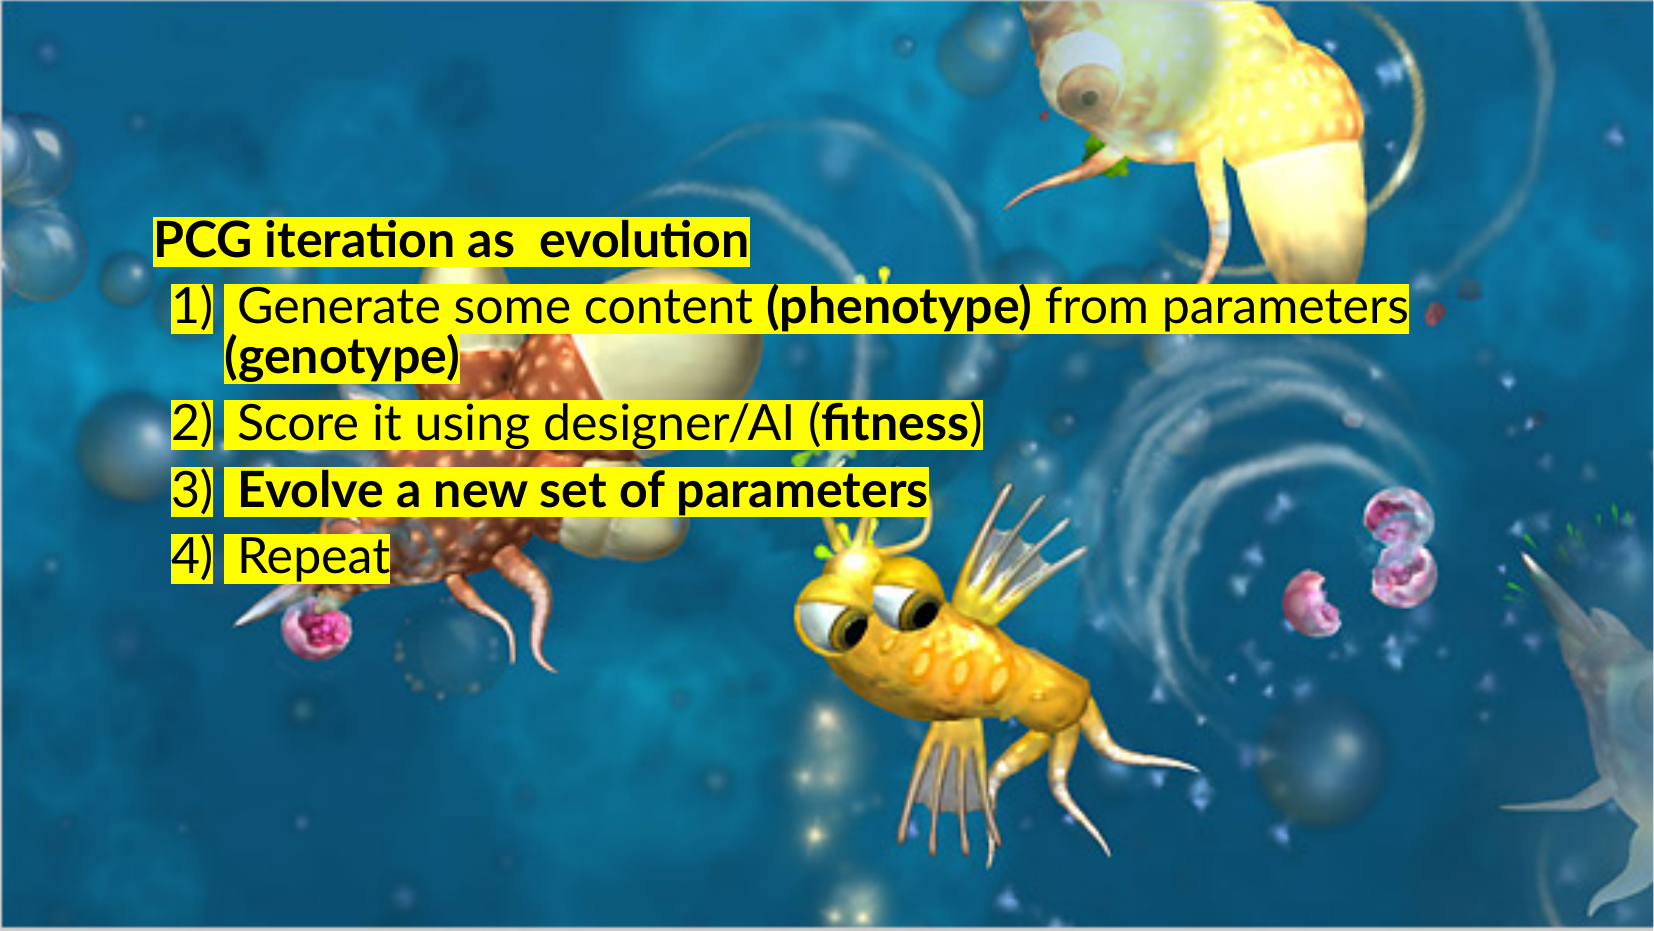

# PCG iteration as evolution
 Generate some content (phenotype) from parameters (genotype)
 Score it using designer/AI (fitness)
 Evolve a new set of parameters
 Repeat